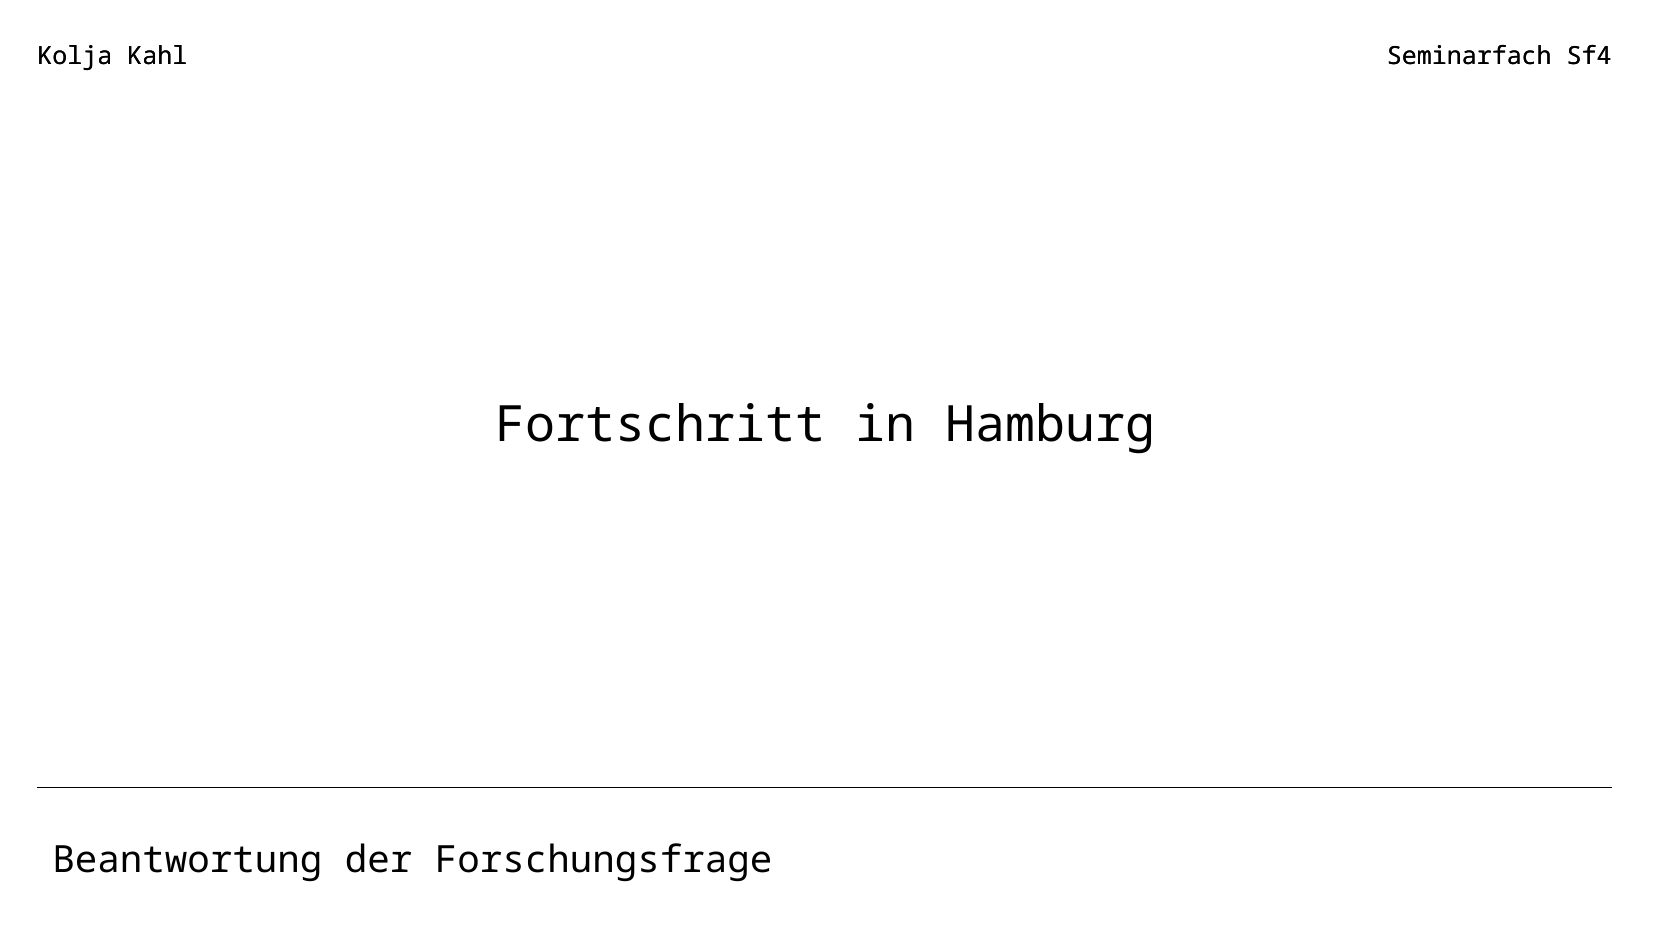

Kolja Kahl
Seminarfach Sf4
Kolja Kahl
Seminarfach Sf4
Fortschritt in Hamburg
Beantwortung der Forschungsfrage